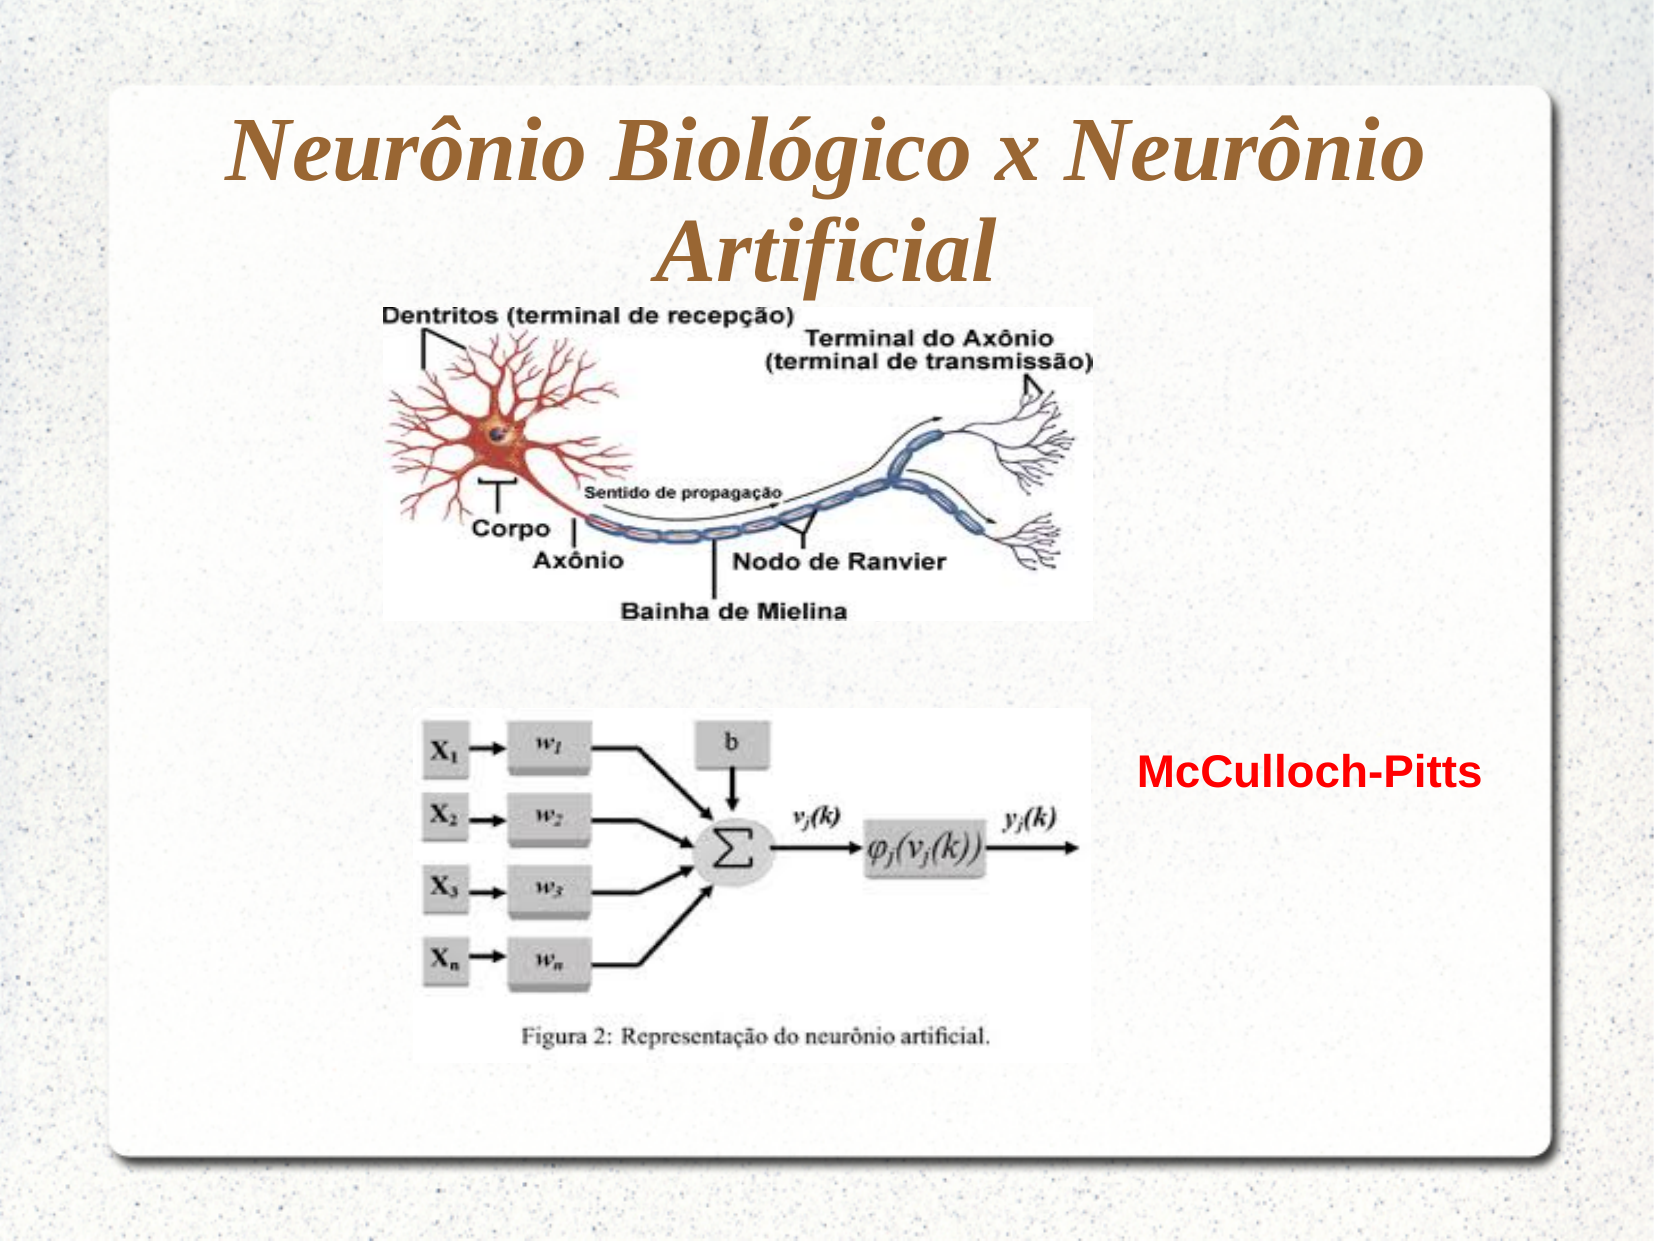

# Neurônio Biológico x Neurônio Artificial
McCulloch-Pitts